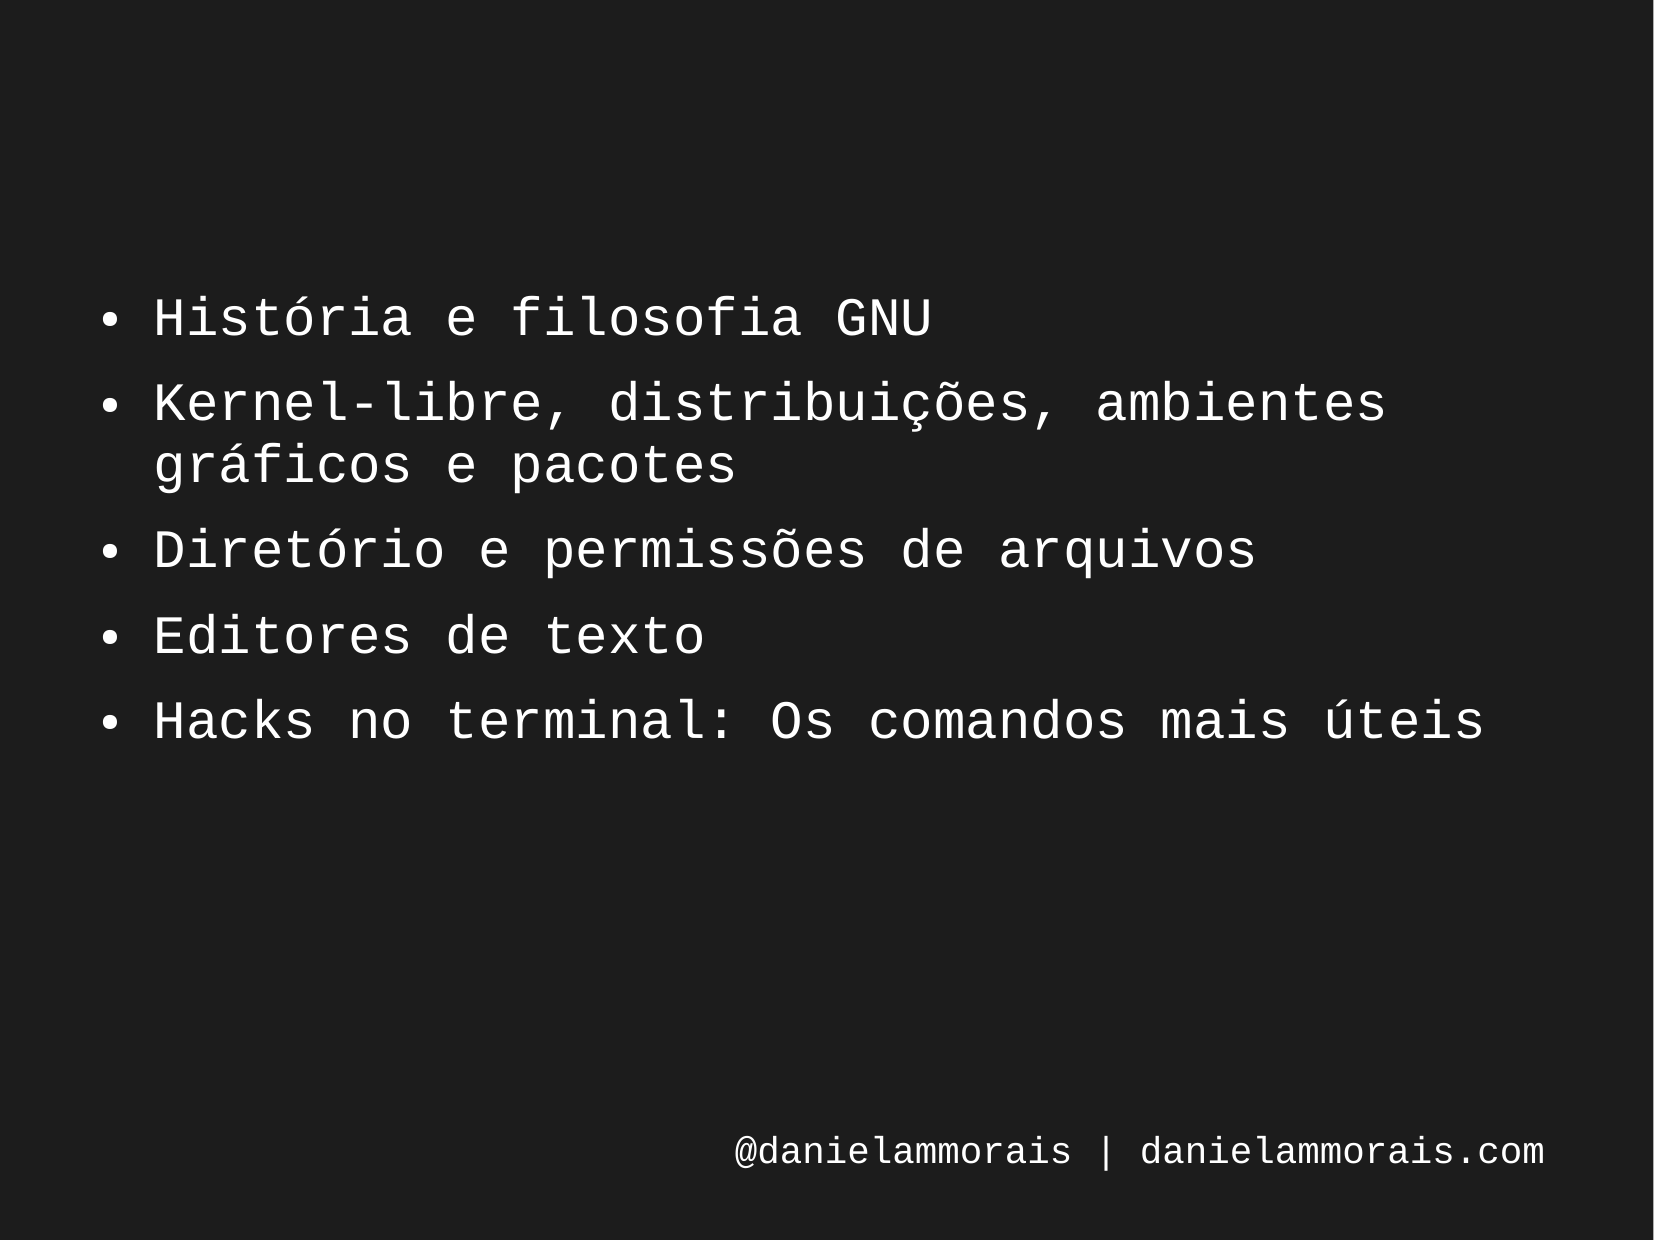

#
História e filosofia GNU
Kernel-libre, distribuições, ambientes gráficos e pacotes
Diretório e permissões de arquivos
Editores de texto
Hacks no terminal: Os comandos mais úteis
@danielammorais | danielammorais.com